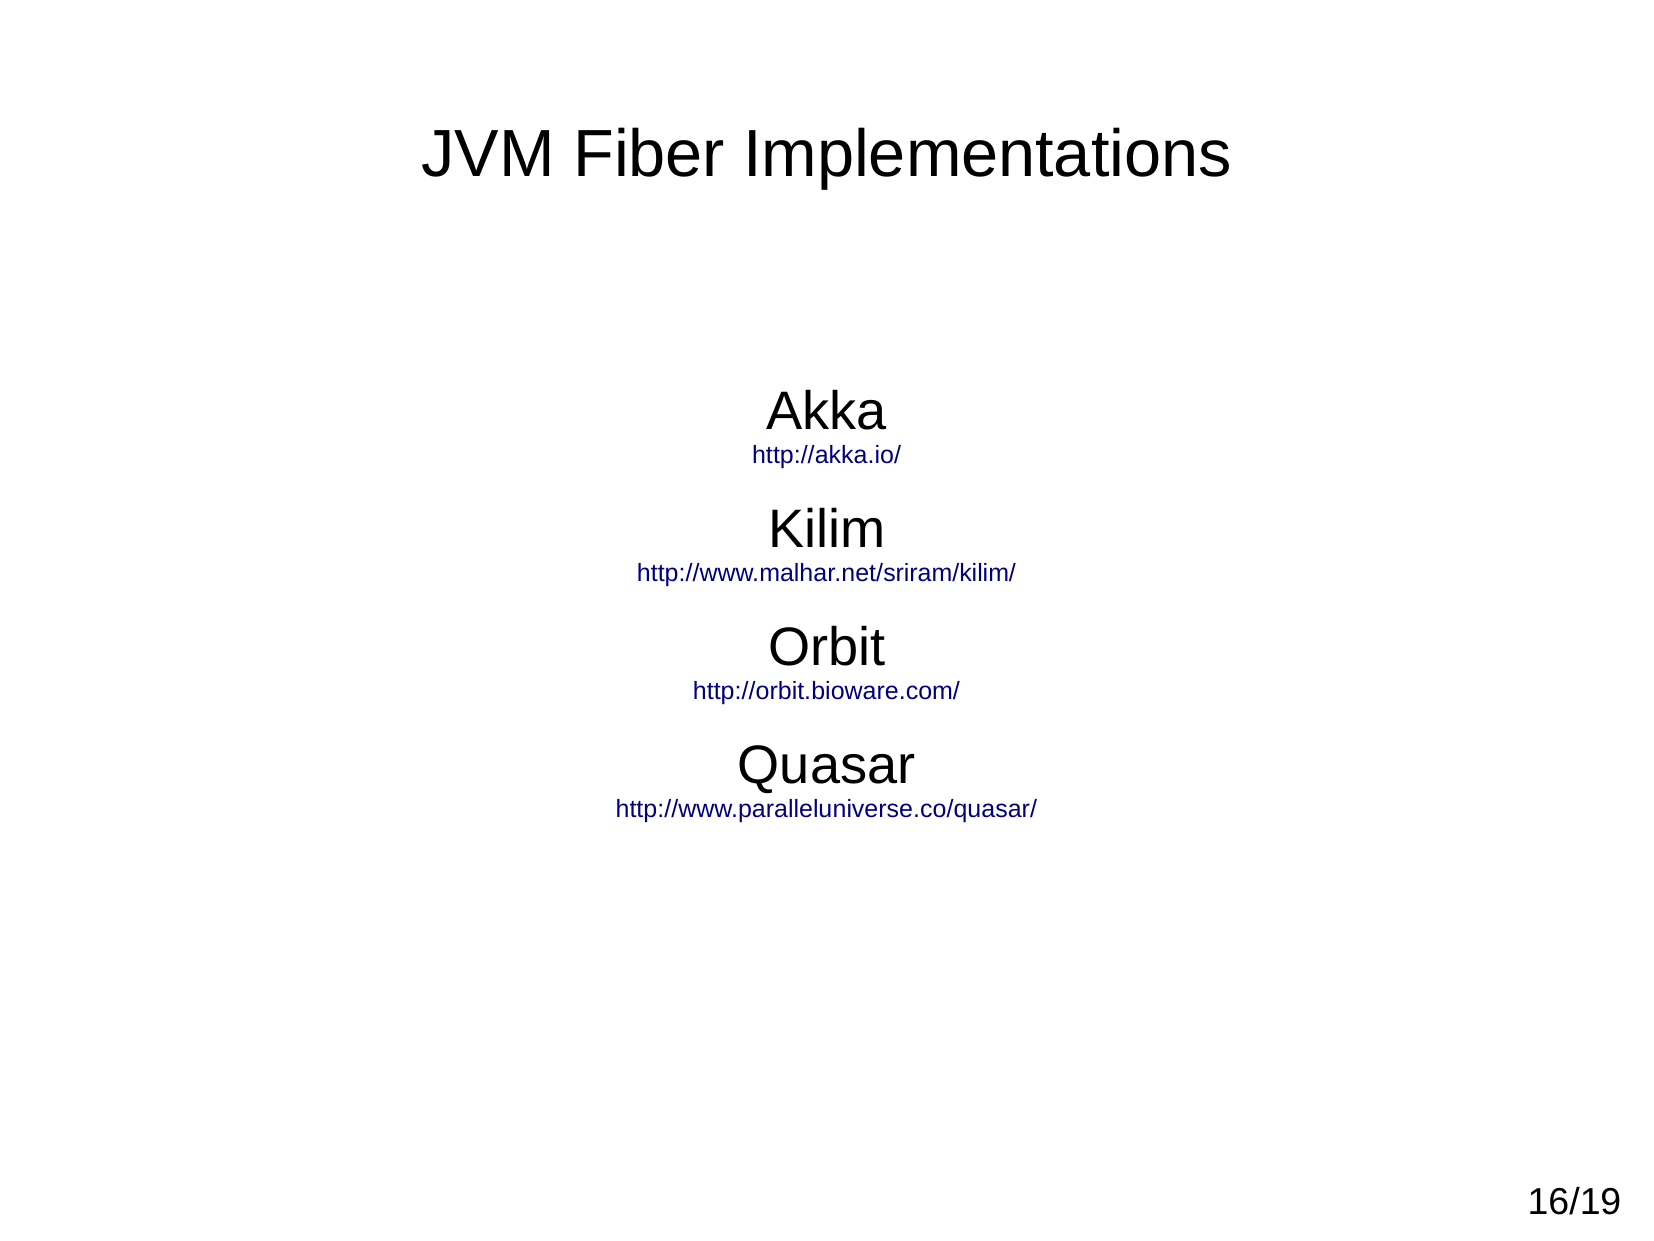

# JVM Fiber Implementations
Akka
http://akka.io/
Kilim
http://www.malhar.net/sriram/kilim/
Orbit
http://orbit.bioware.com/
Quasar
http://www.paralleluniverse.co/quasar/